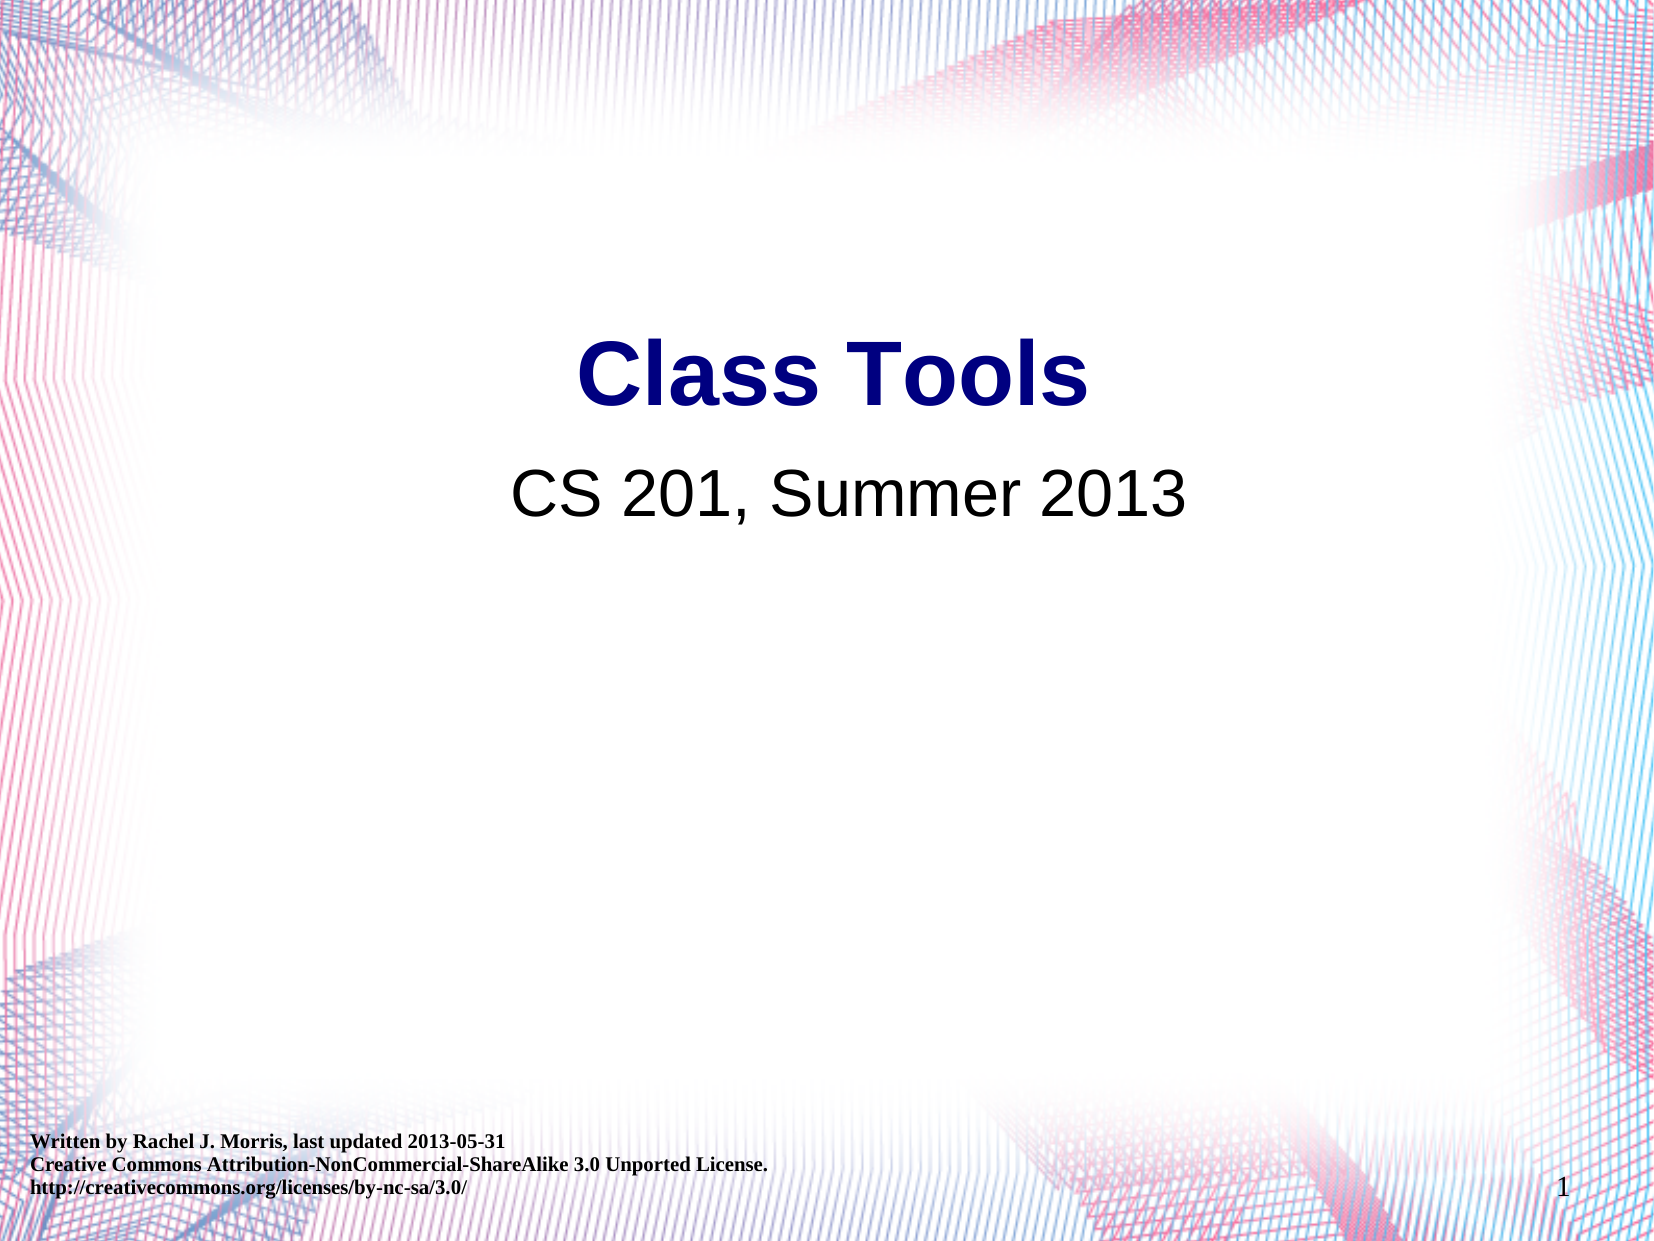

# Class Tools
CS 201, Summer 2013
1